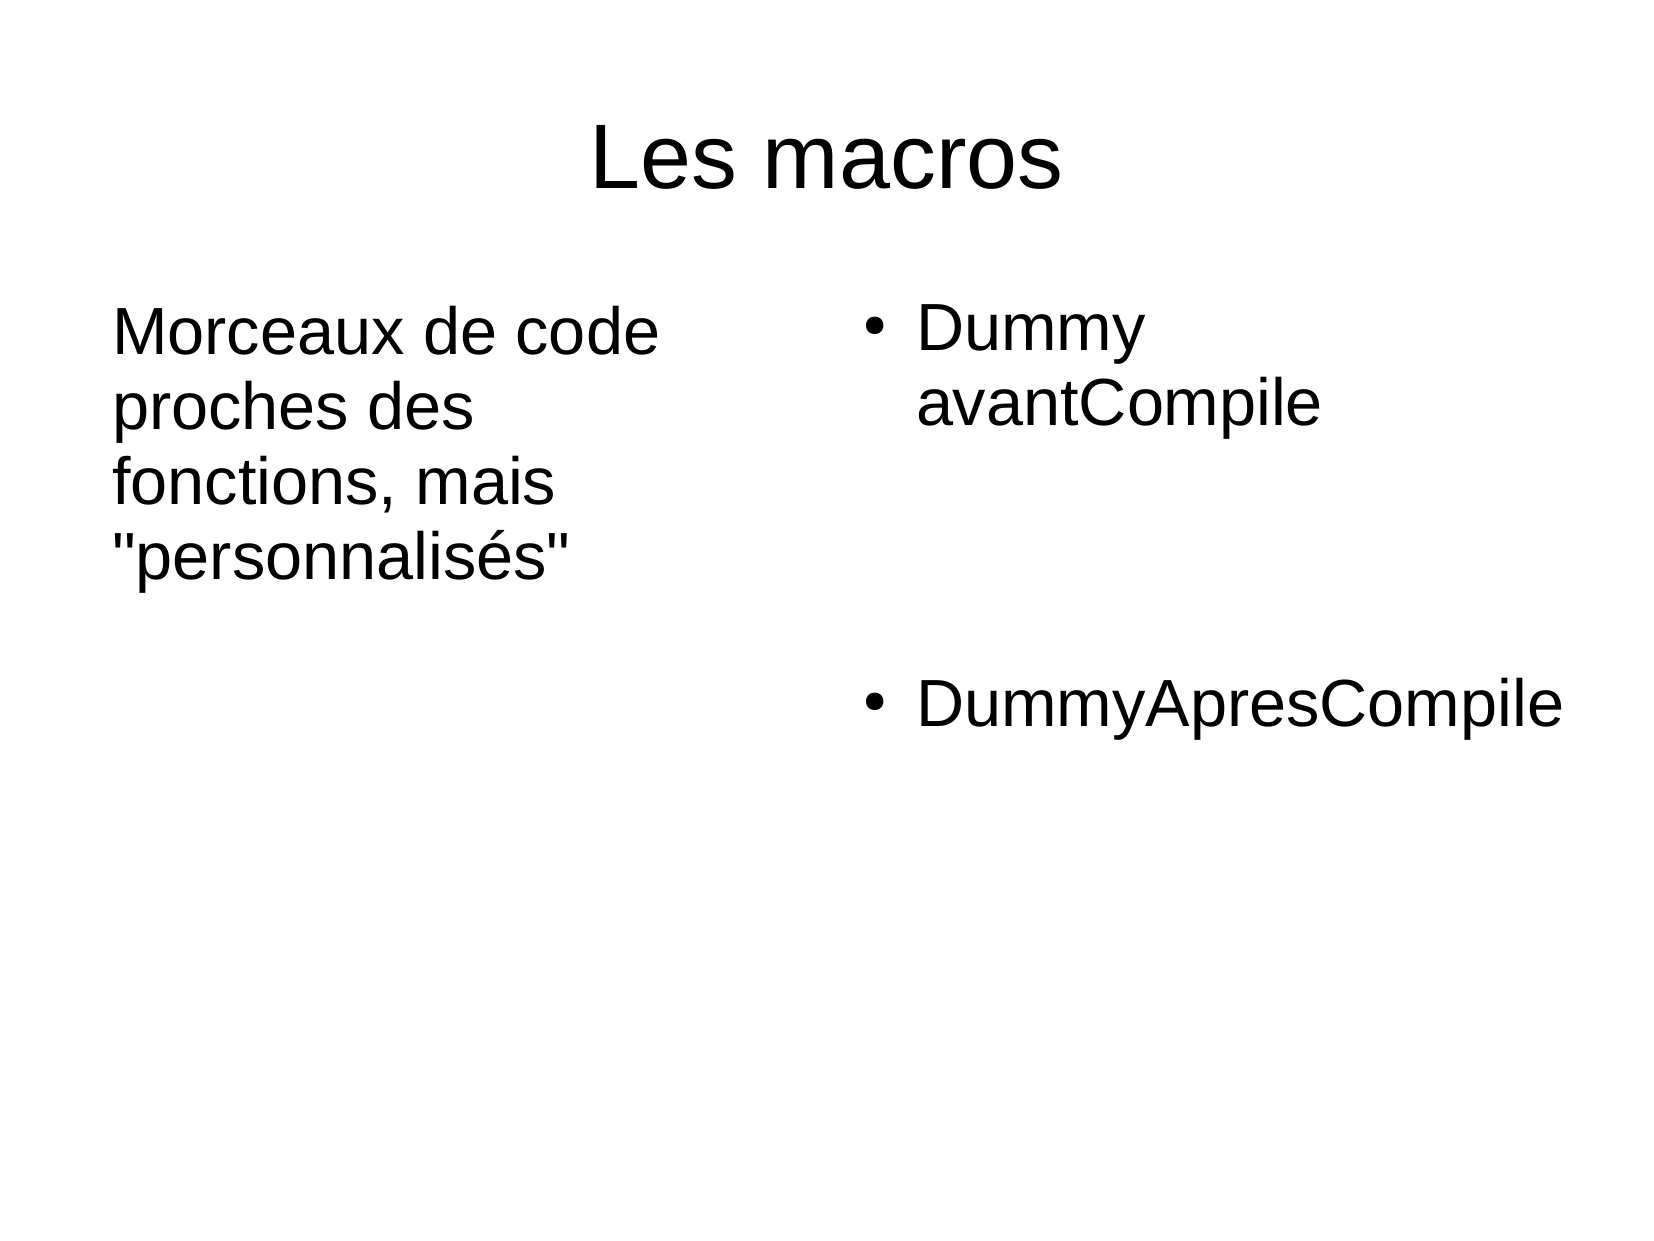

# Les macros
Morceaux de code proches des fonctions, mais "personnalisés"
Dummy avantCompile
DummyApresCompile